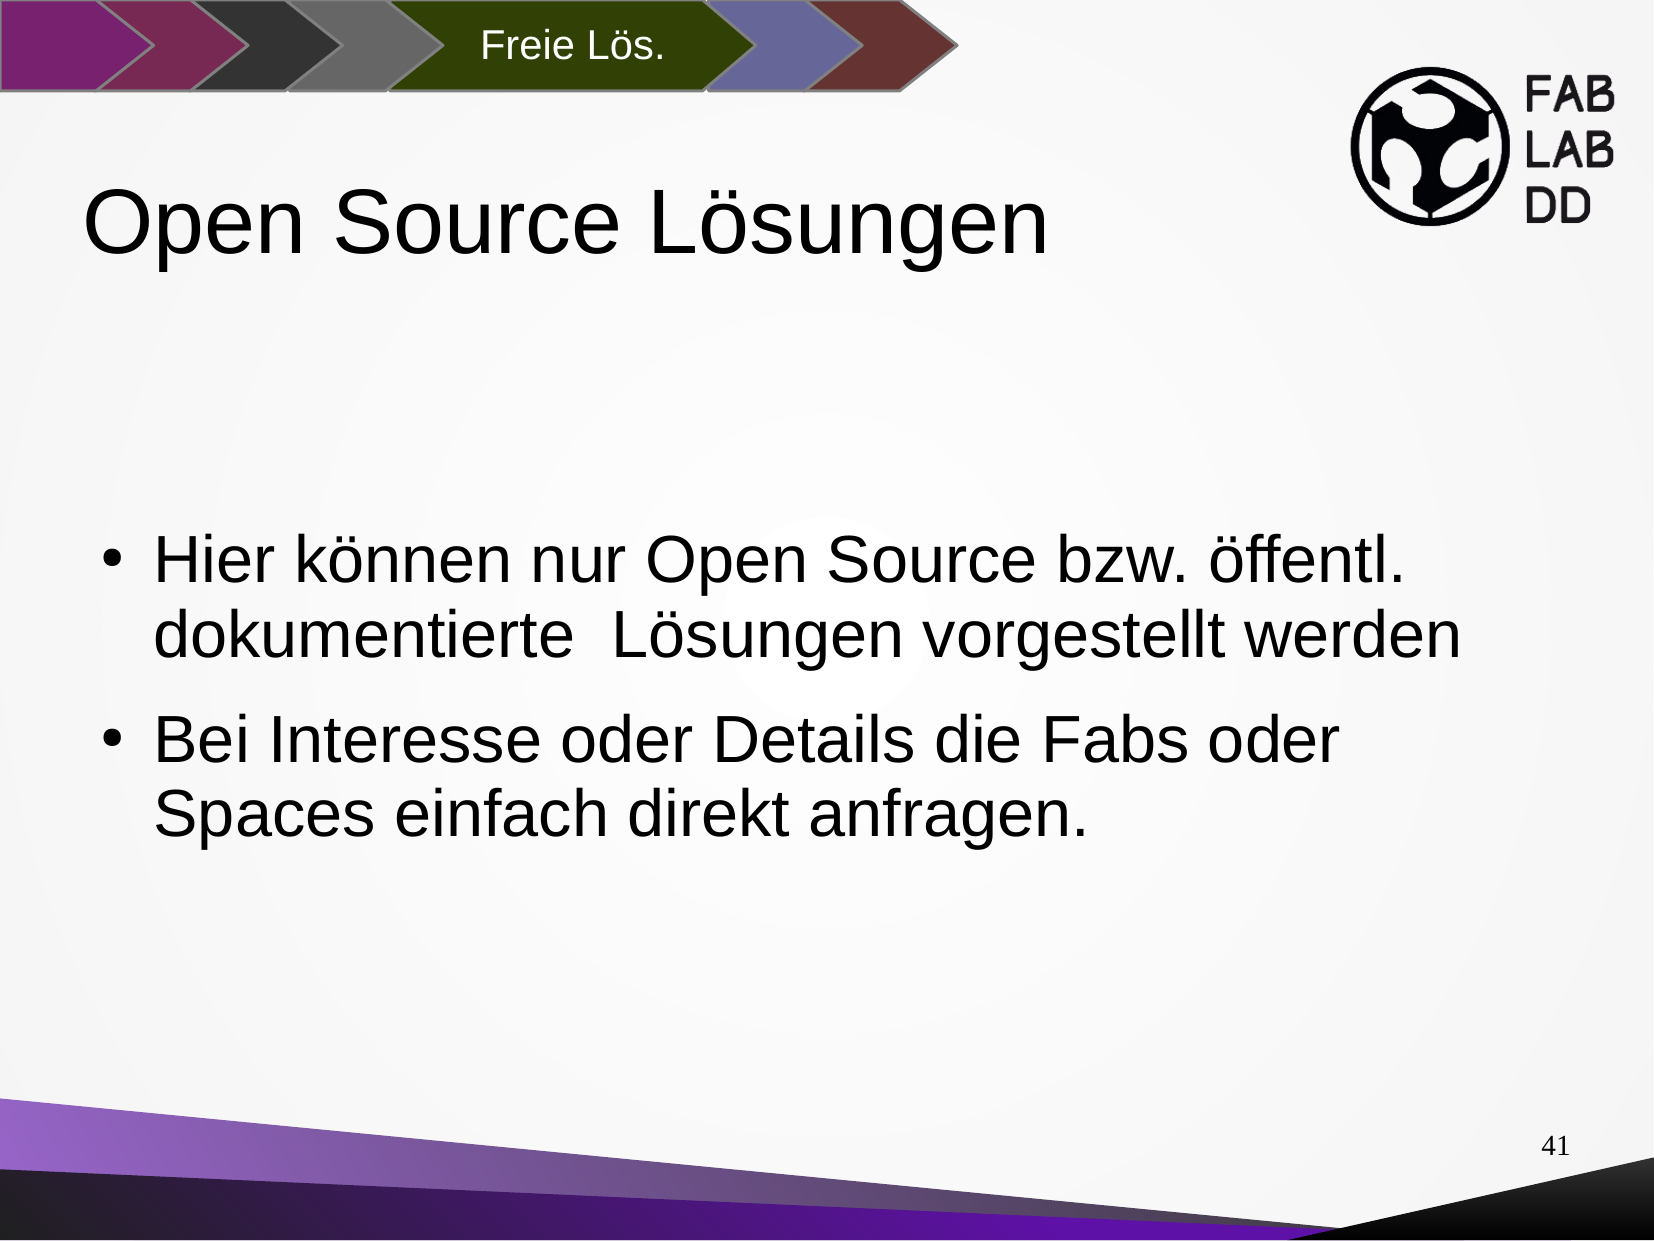

Freie Lös.
# Open Source Lösungen
Hier können nur Open Source bzw. öffentl. dokumentierte Lösungen vorgestellt werden
Bei Interesse oder Details die Fabs oder Spaces einfach direkt anfragen.